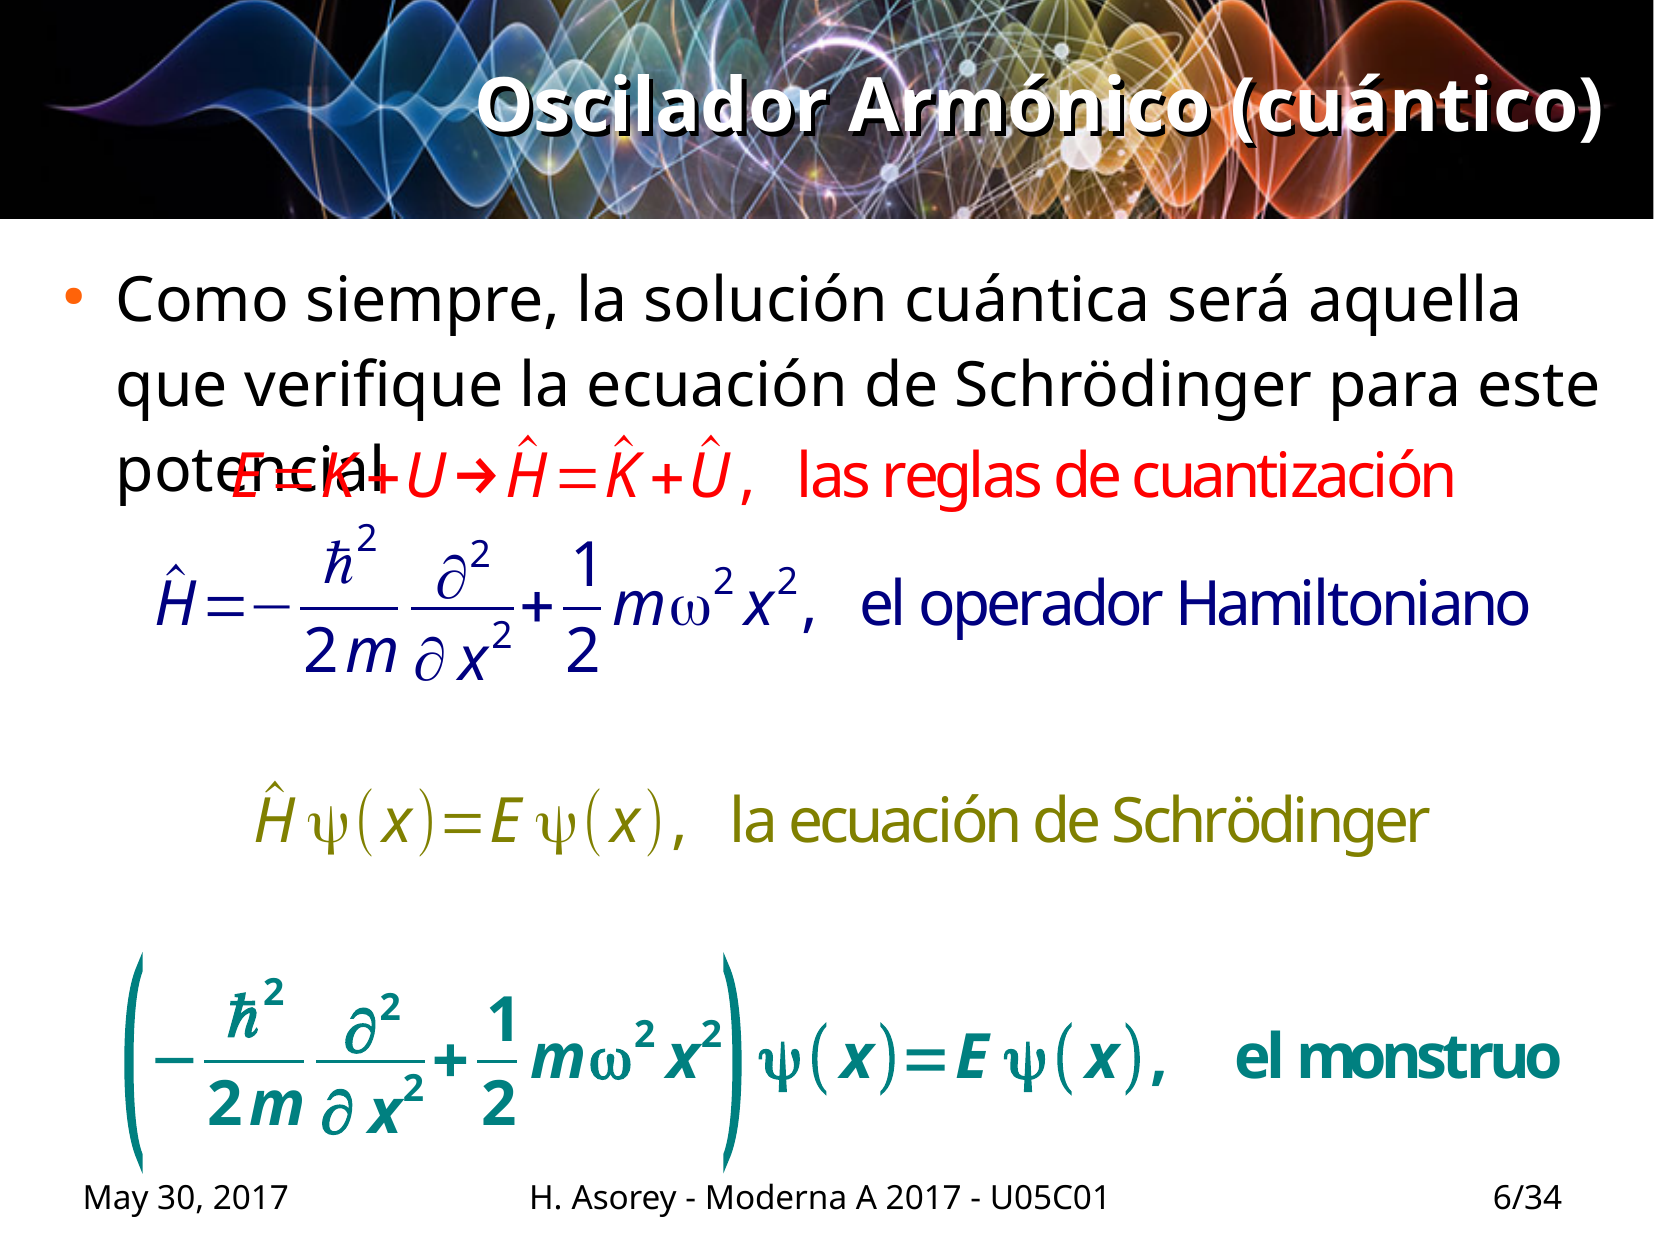

# Oscilador Armónico (cuántico)
Como siempre, la solución cuántica será aquella que verifique la ecuación de Schrödinger para este potencial
May 30, 2017
H. Asorey - Moderna A 2017 - U05C01
6